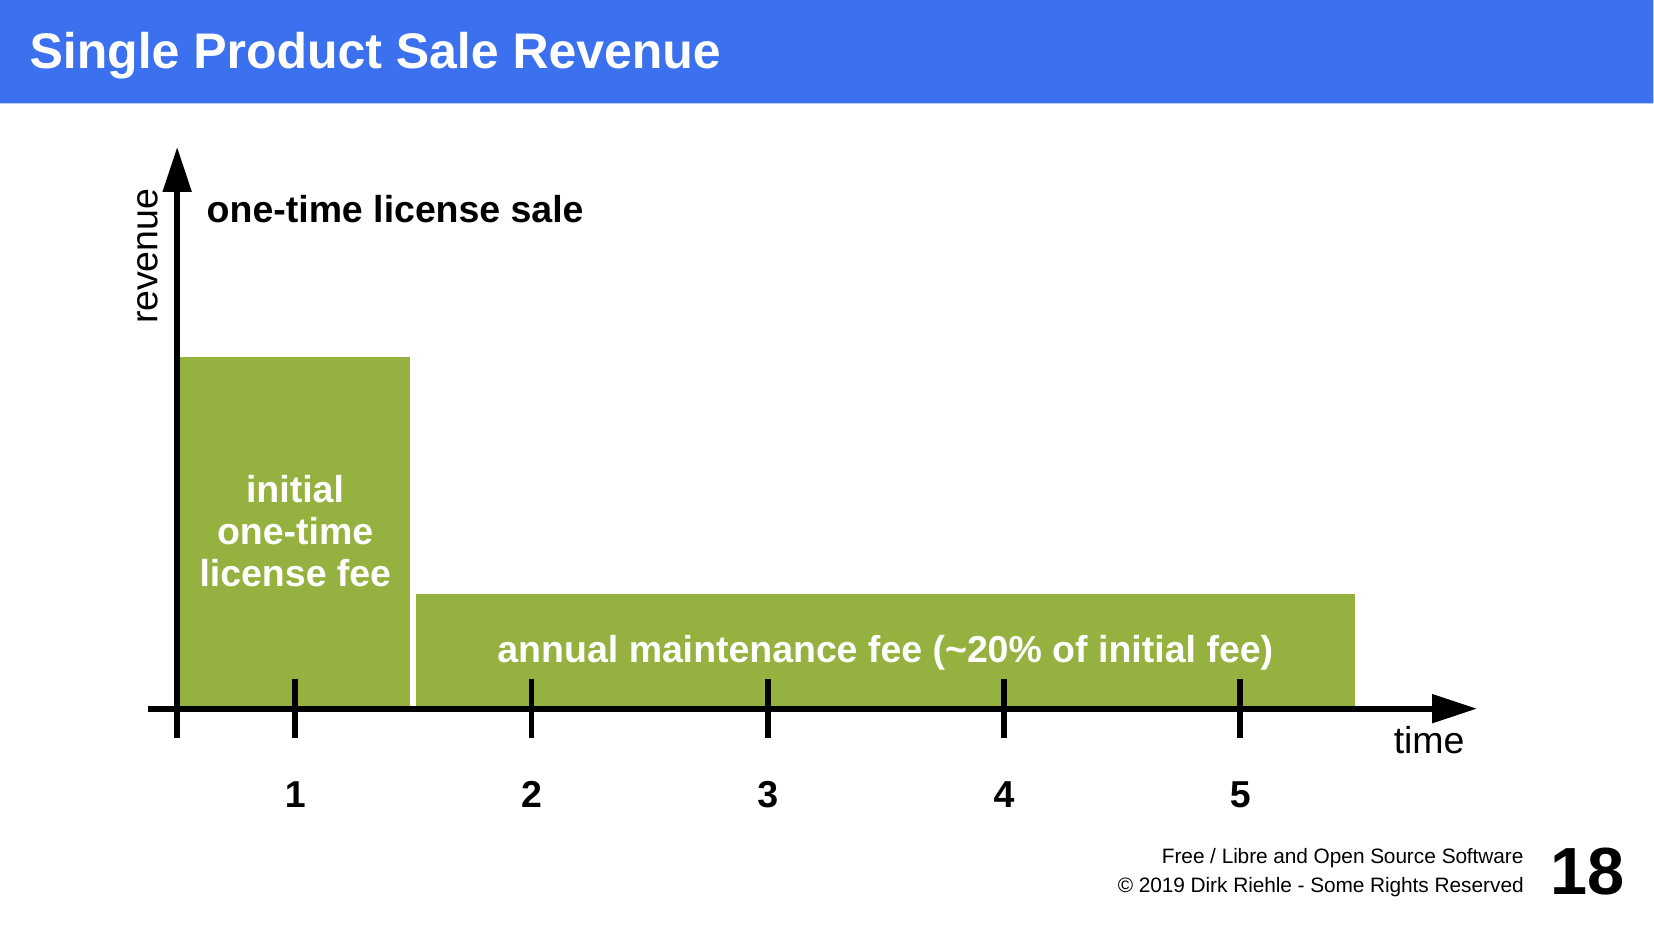

# Single Product Sale Revenue
one-time license sale
revenue
initial
one-time
license fee
annual maintenance fee (~20% of initial fee)
1
2
3
4
5
time
Free / Libre and Open Source Software
18
© 2019 Dirk Riehle - Some Rights Reserved